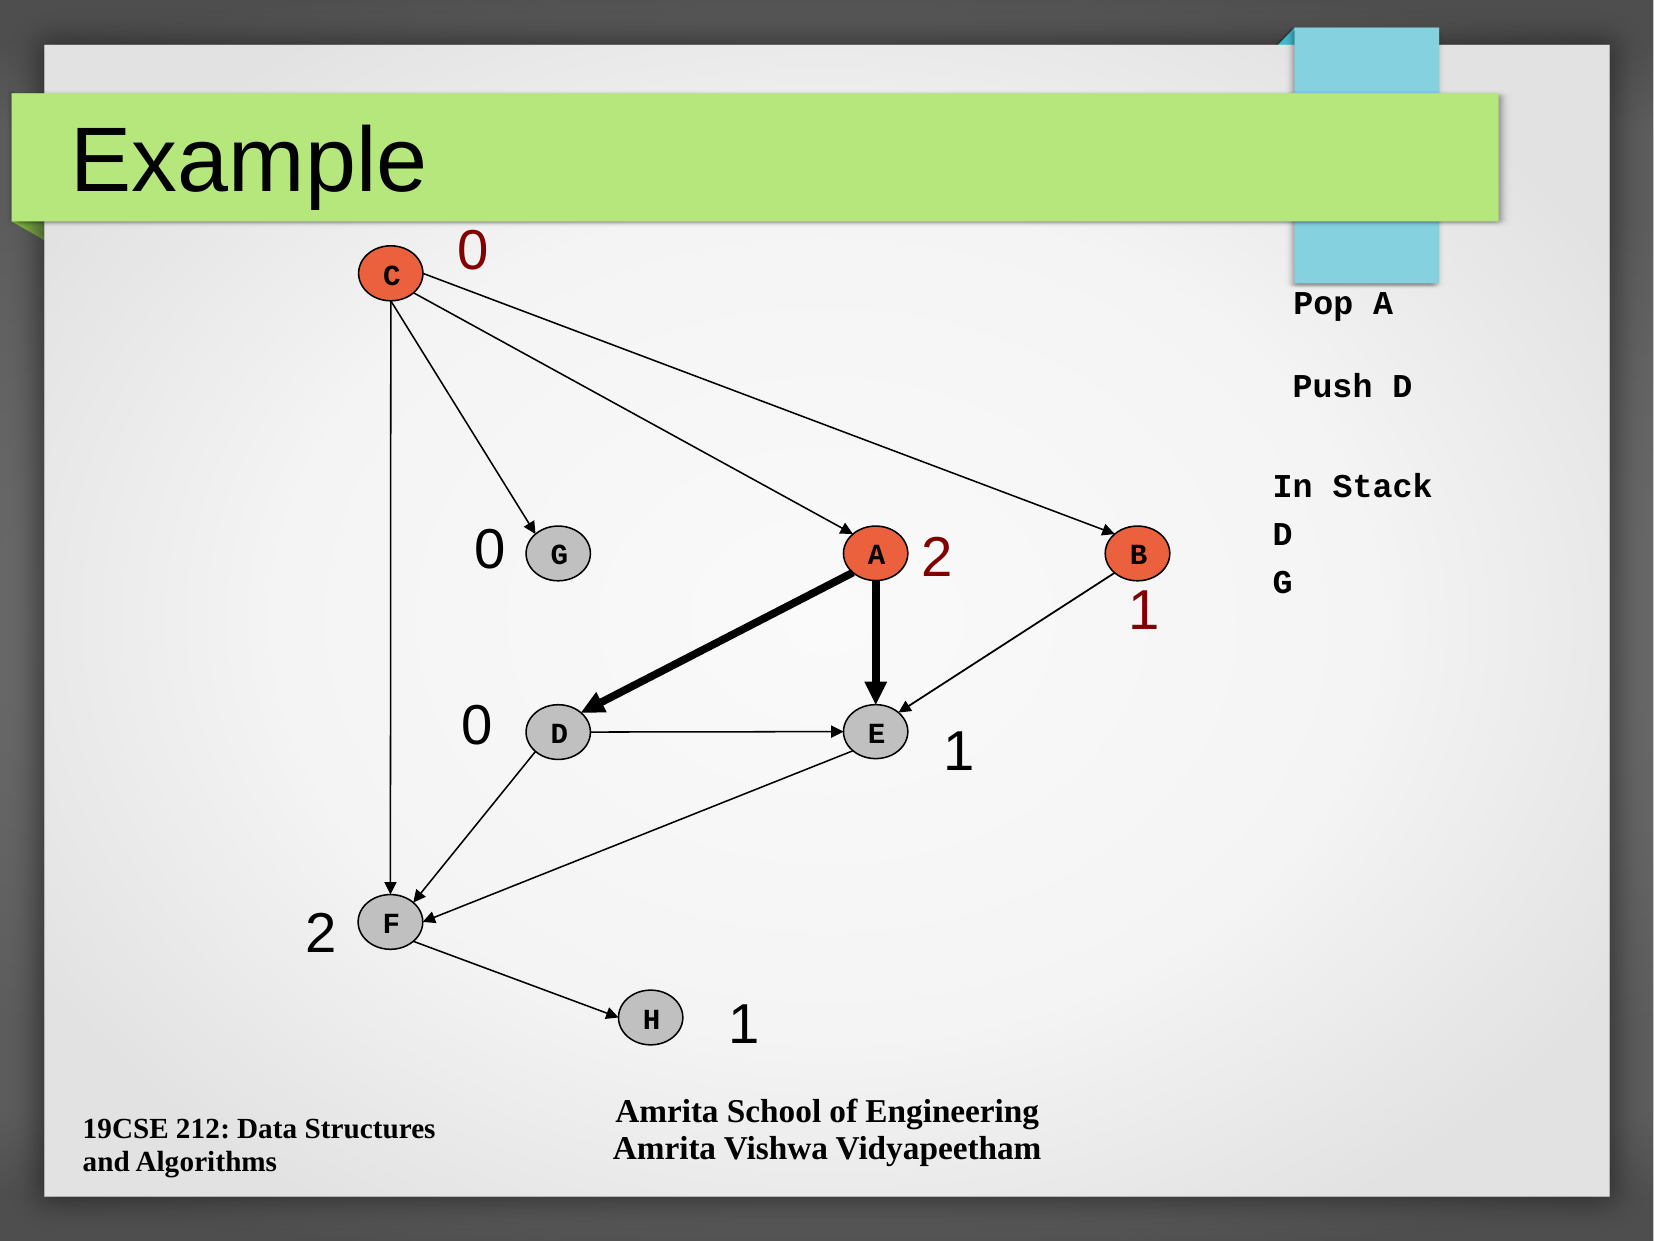

# Example
0
C
Pop A
Push D
In Stack
D
G
0
2
G
A
B
1
0
D
E
1
2
F
1
H